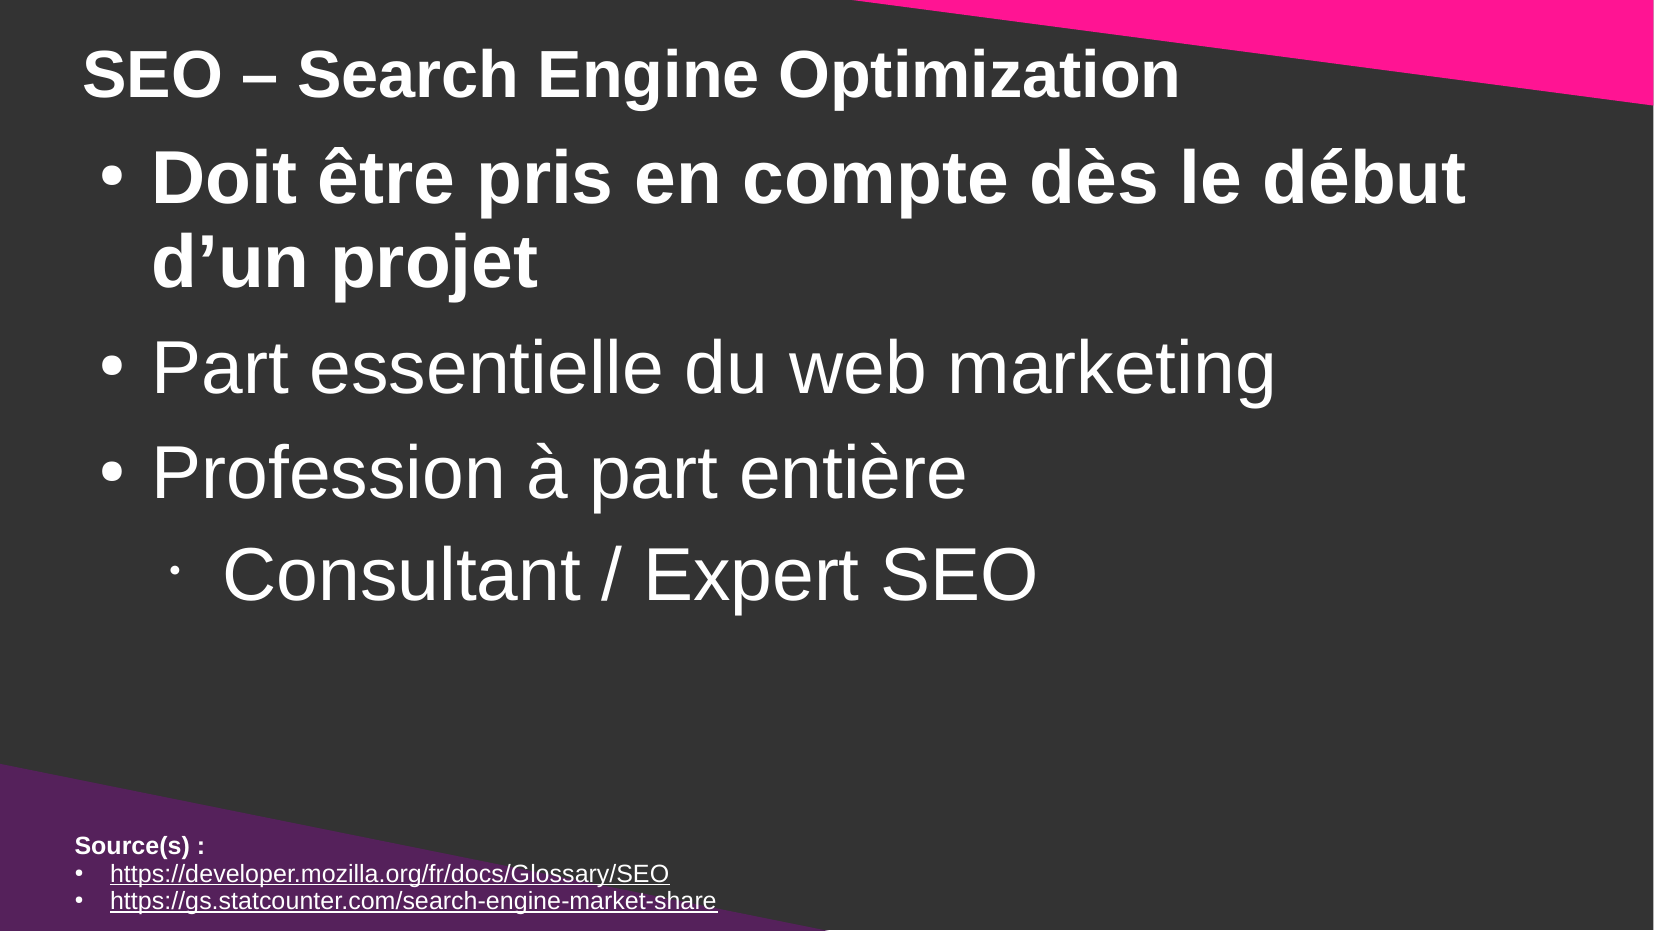

# SEO – Search Engine Optimization
Doit être pris en compte dès le début d’un projet
Part essentielle du web marketing
Profession à part entière
Consultant / Expert SEO
Source(s) :
https://developer.mozilla.org/fr/docs/Glossary/SEO
https://gs.statcounter.com/search-engine-market-share